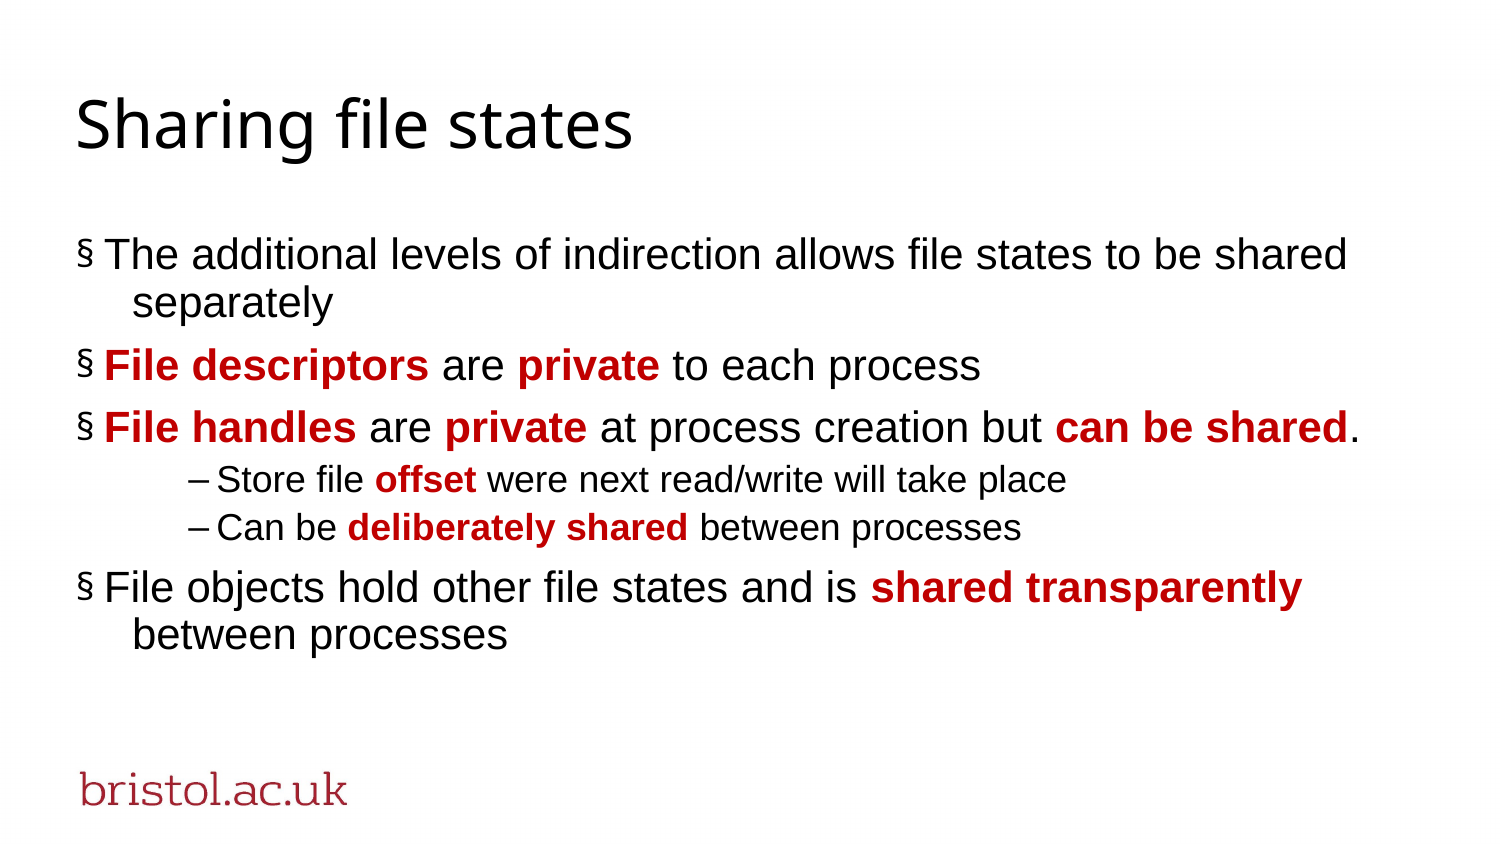

# Sharing file states
The additional levels of indirection allows file states to be shared separately
File descriptors are private to each process
File handles are private at process creation but can be shared.
Store file offset were next read/write will take place
Can be deliberately shared between processes
File objects hold other file states and is shared transparently between processes